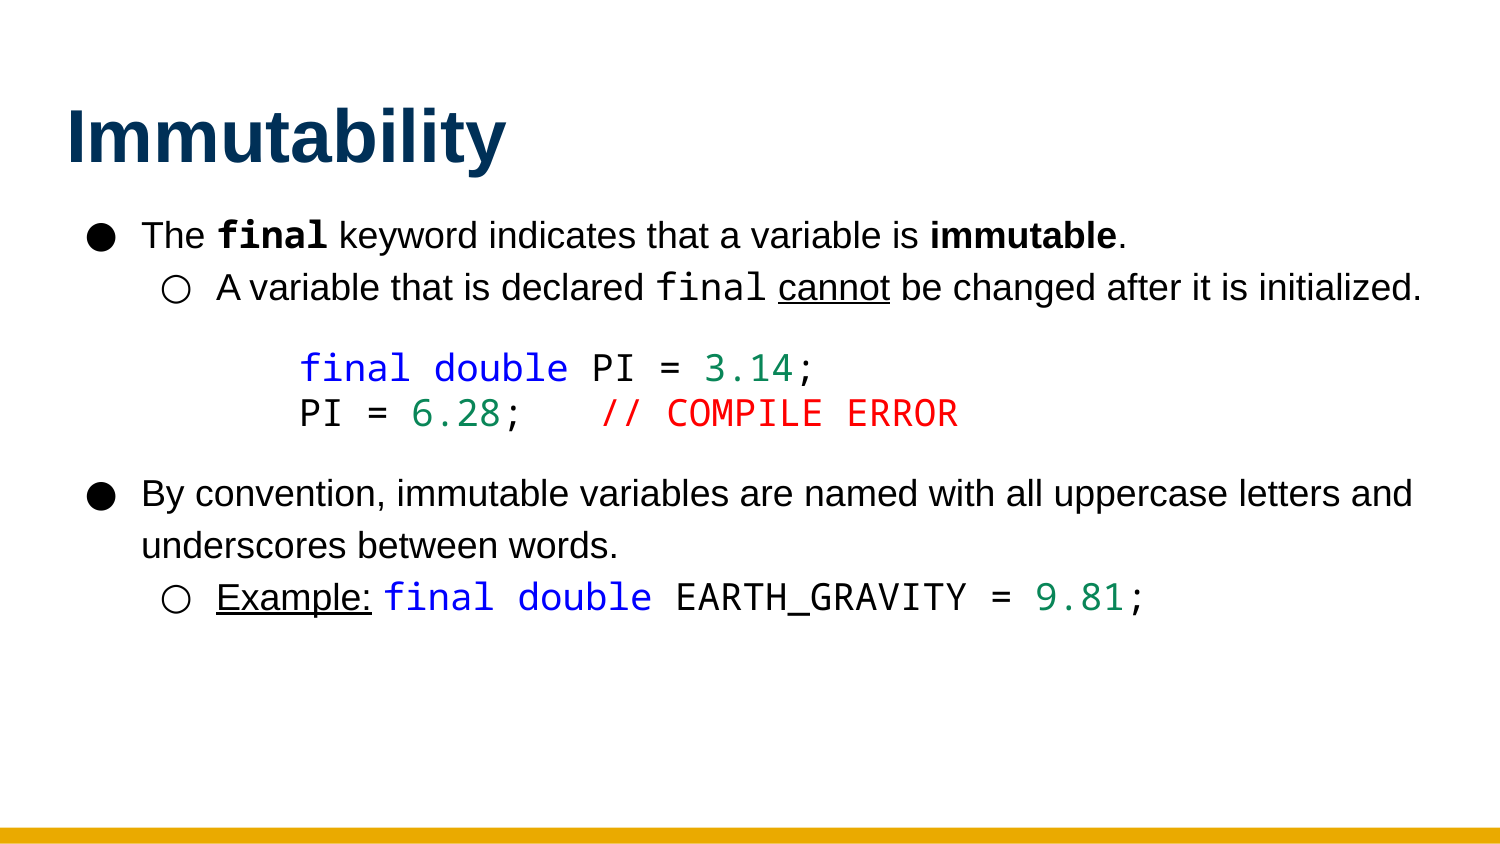

# Immutability
The final keyword indicates that a variable is immutable.
A variable that is declared final cannot be changed after it is initialized.
By convention, immutable variables are named with all uppercase letters and underscores between words.
Example: final double EARTH_GRAVITY = 9.81;
final double PI = 3.14;
PI = 6.28;	// COMPILE ERROR